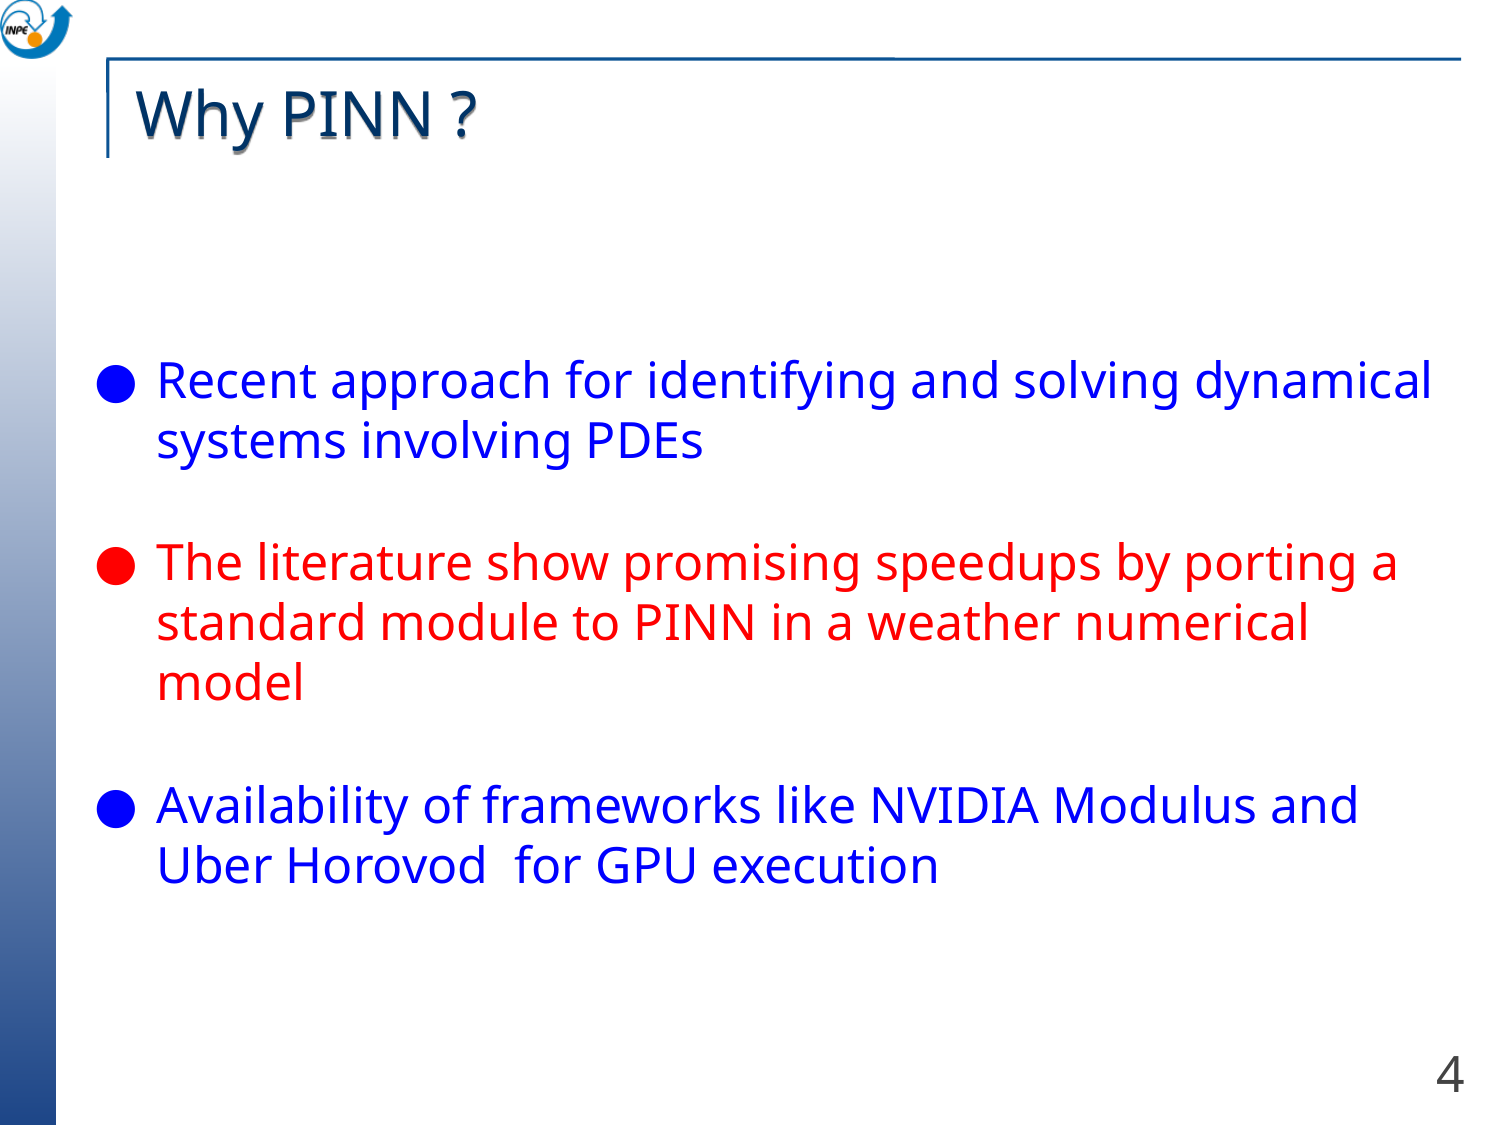

# Why PINN ?
Recent approach for identifying and solving dynamical systems involving PDEs
The literature show promising speedups by porting a standard module to PINN in a weather numerical model
Availability of frameworks like NVIDIA Modulus and Uber Horovod for GPU execution